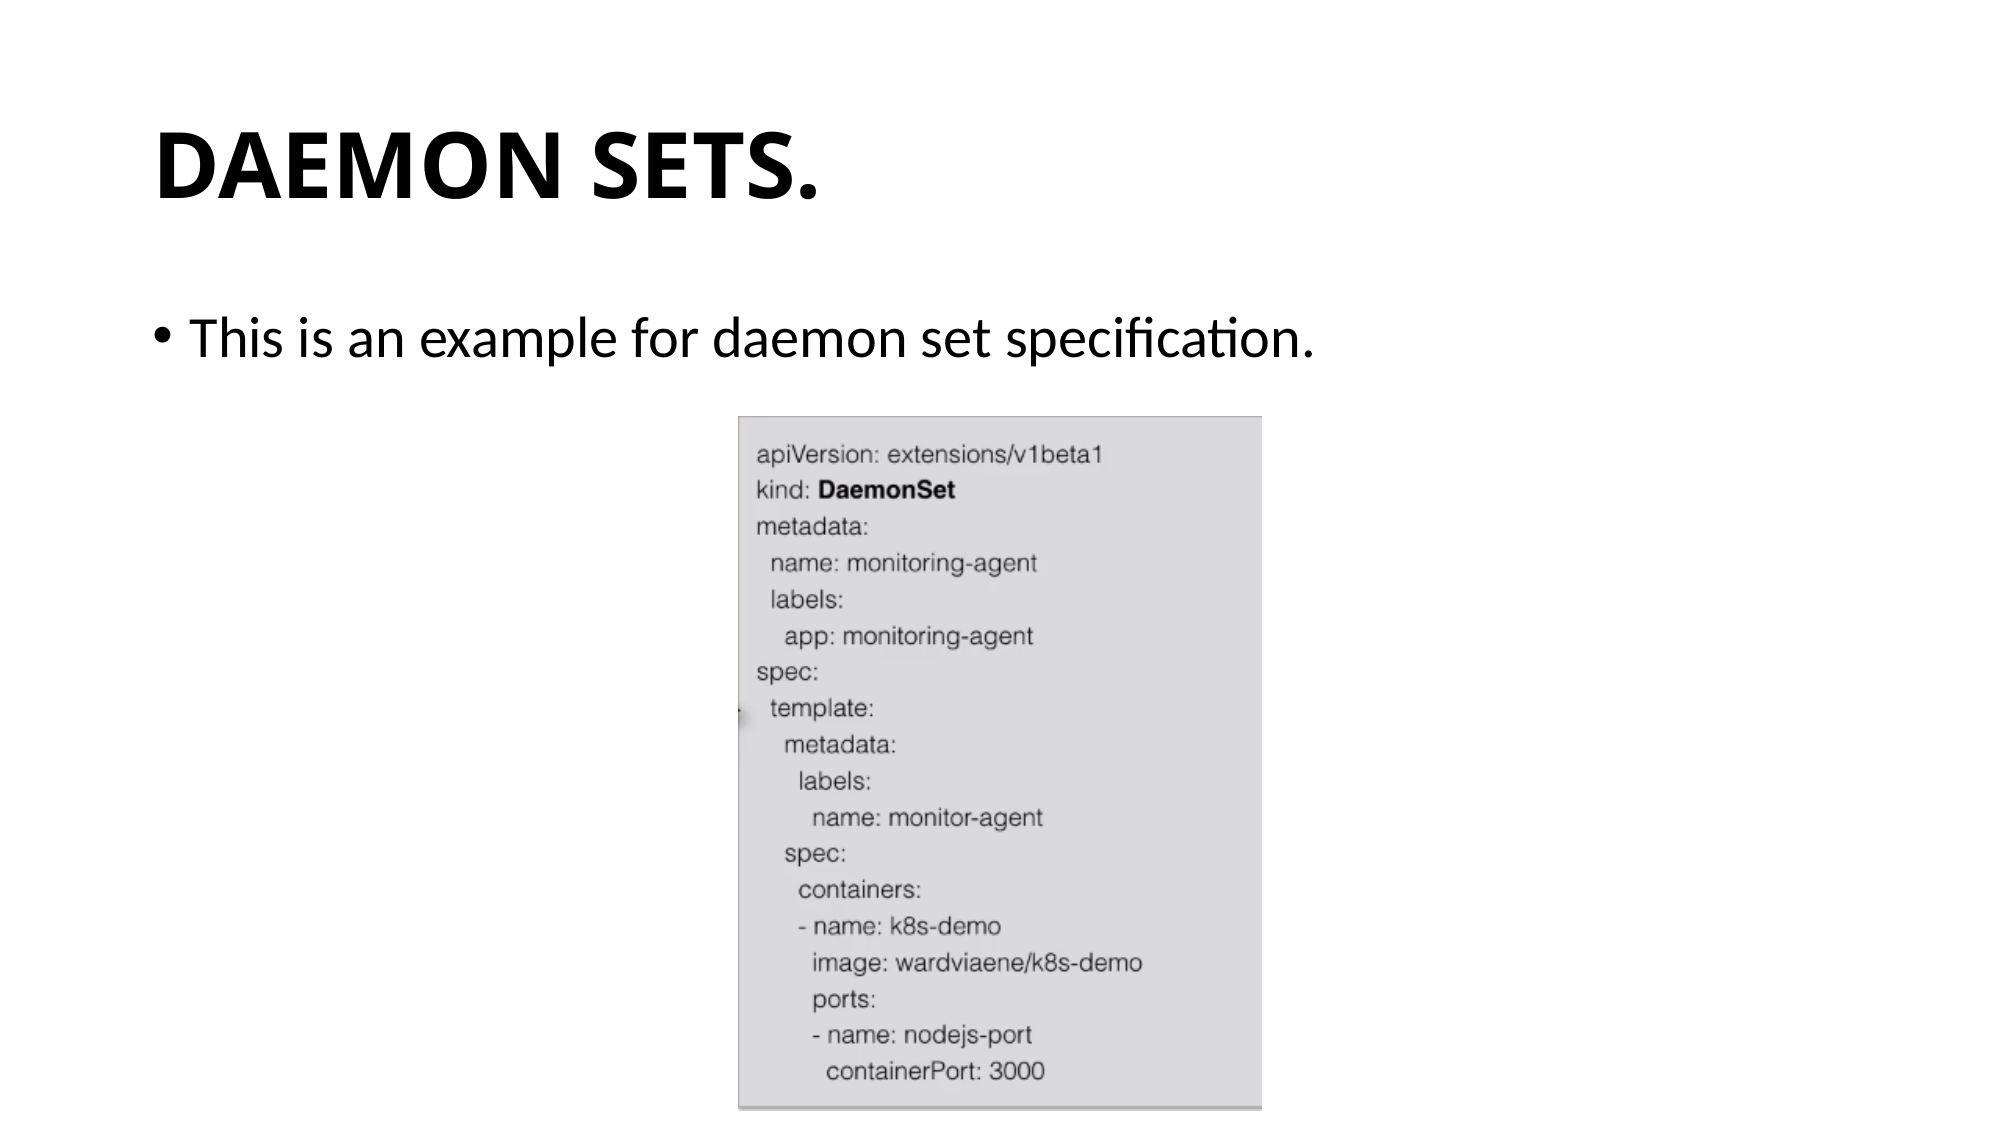

# DAEMON SETS.
This is an example for daemon set specification.